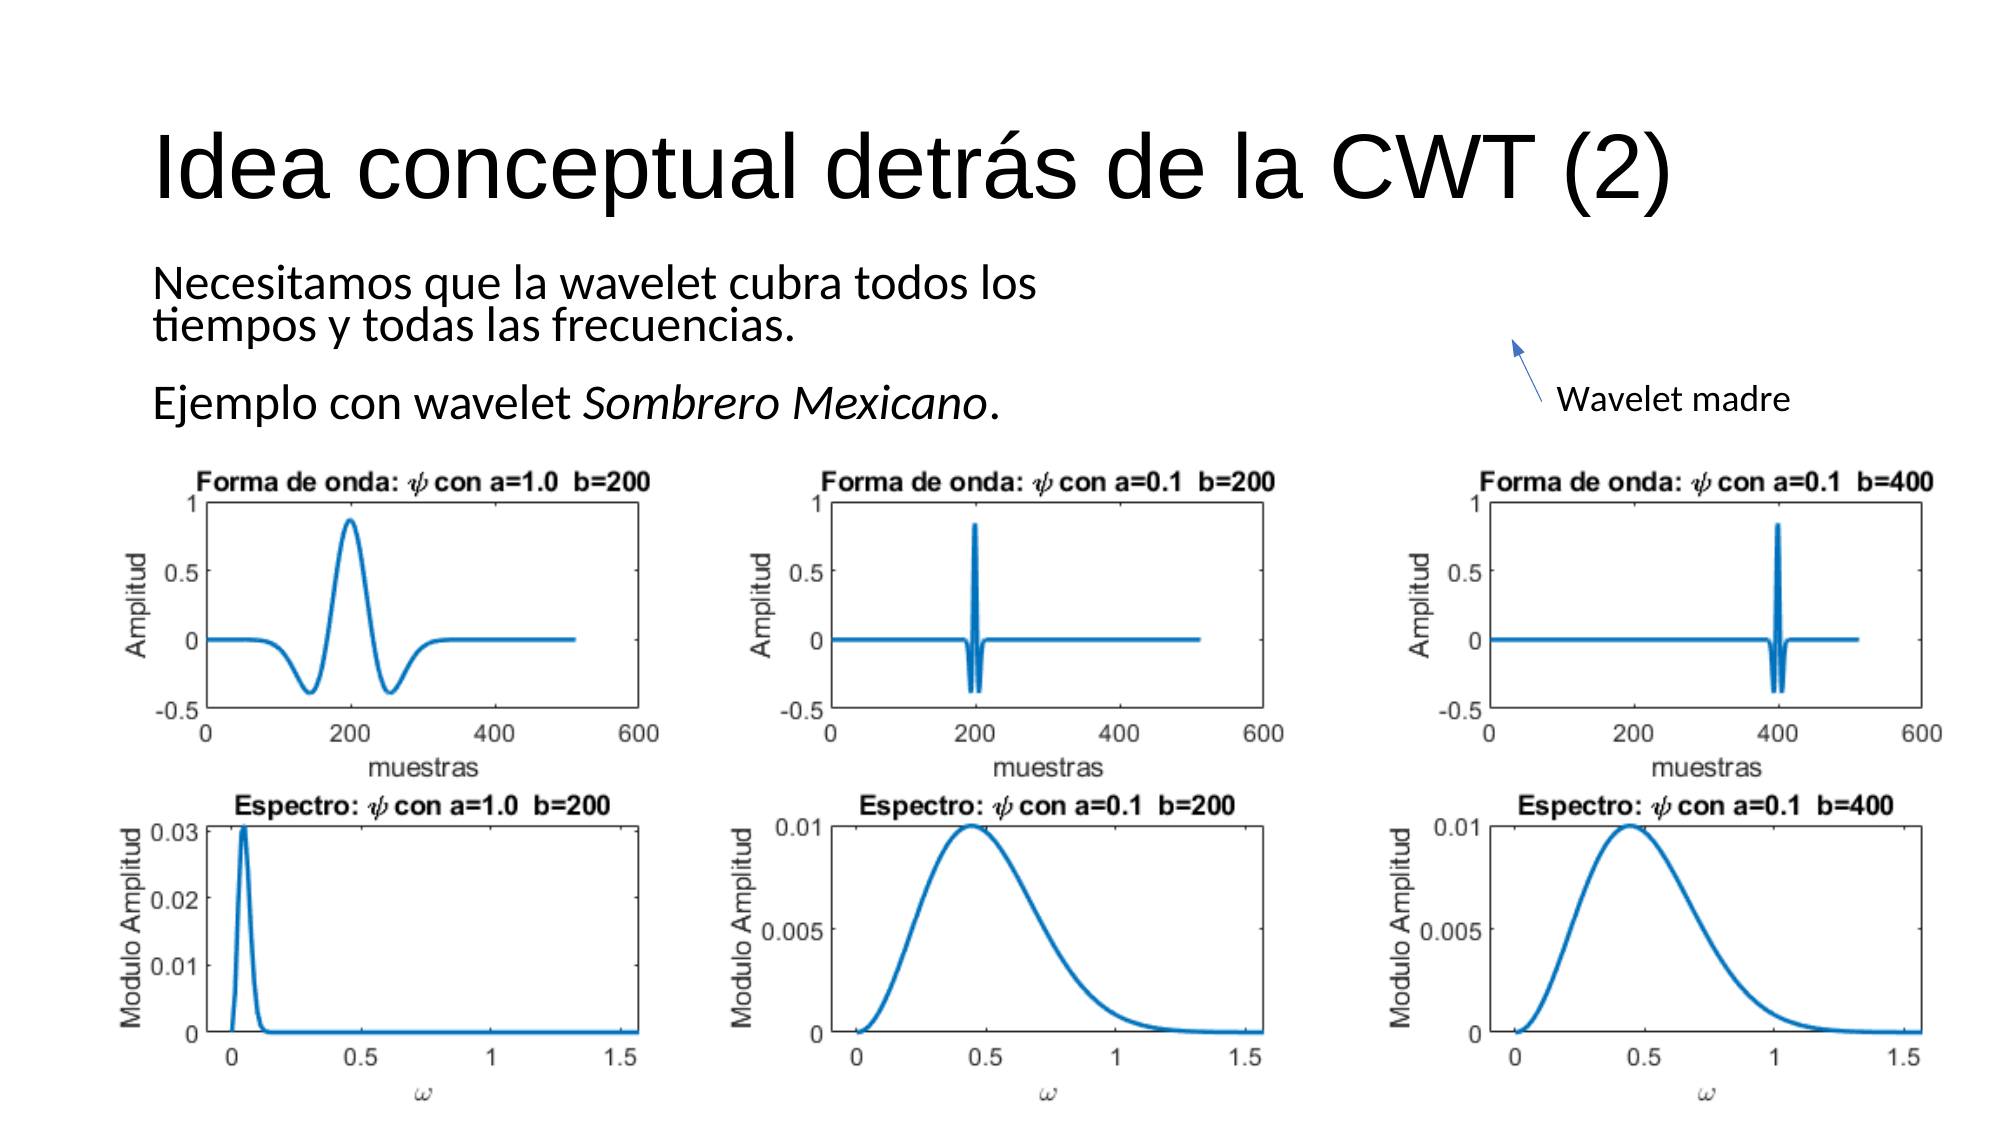

# Idea conceptual detrás de la CWT (2)
Necesitamos que la wavelet cubra todos los tiempos y todas las frecuencias.
Ejemplo con wavelet Sombrero Mexicano.
Wavelet madre